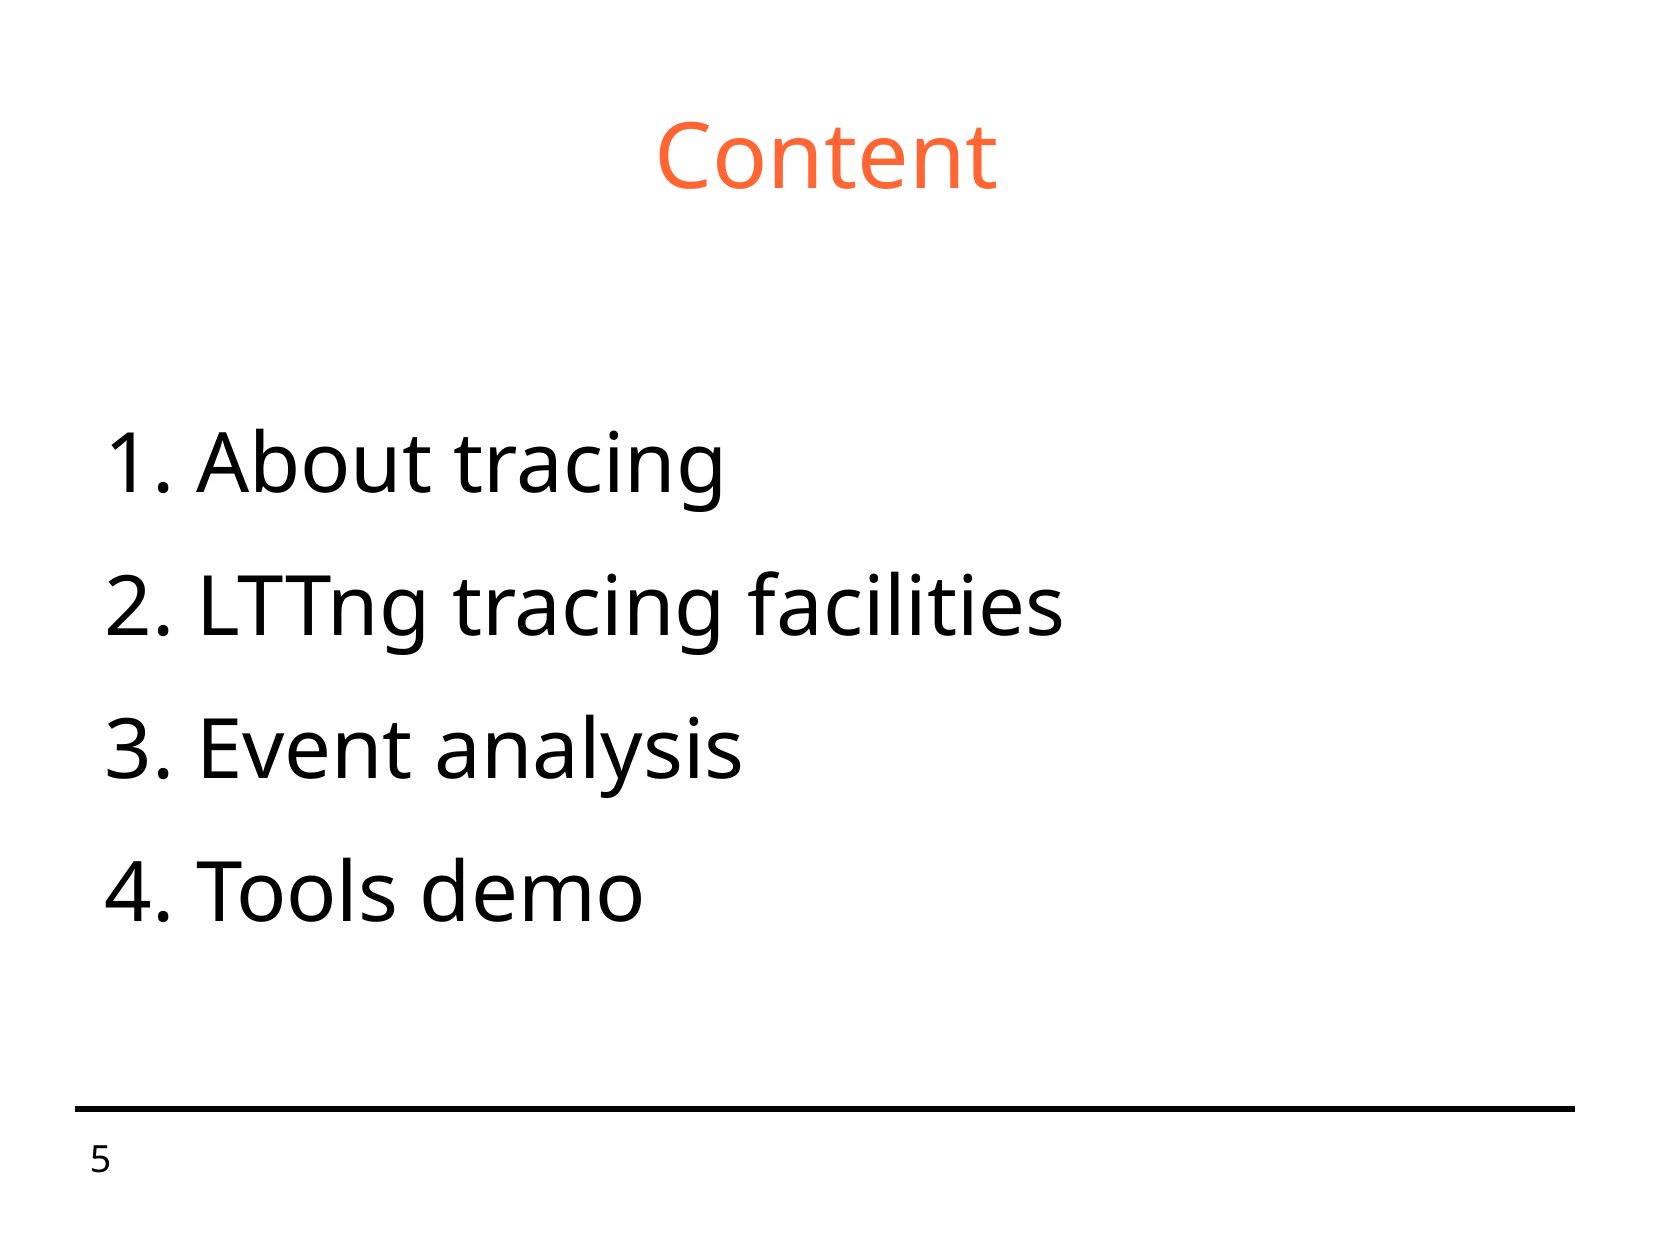

# Content
 About tracing
 LTTng tracing facilities
 Event analysis
 Tools demo